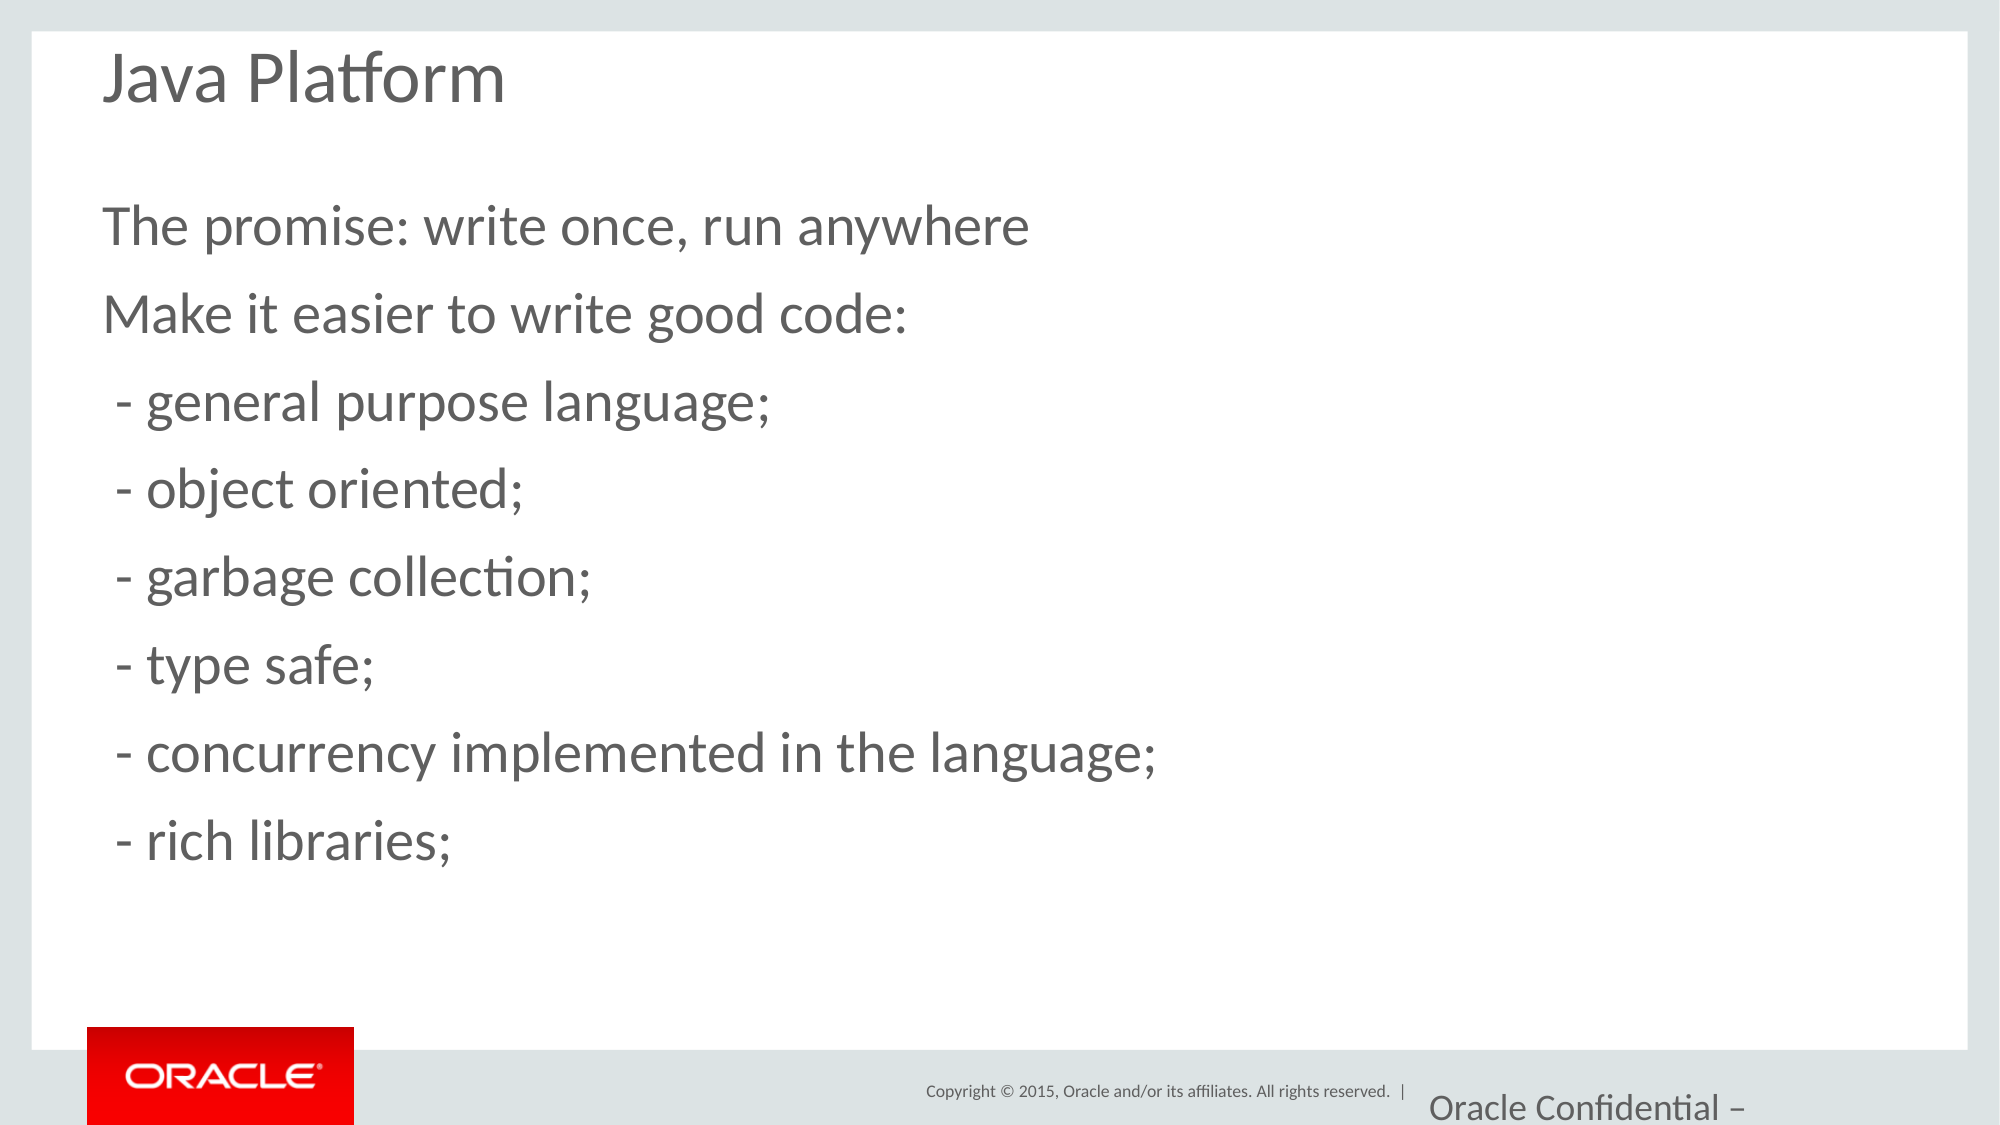

# Java Platform
The promise: write once, run anywhere
Make it easier to write good code:
 - general purpose language;
 - object oriented;
 - garbage collection;
 - type safe;
 - concurrency implemented in the language;
 - rich libraries;
Oracle Confidential – Restricted